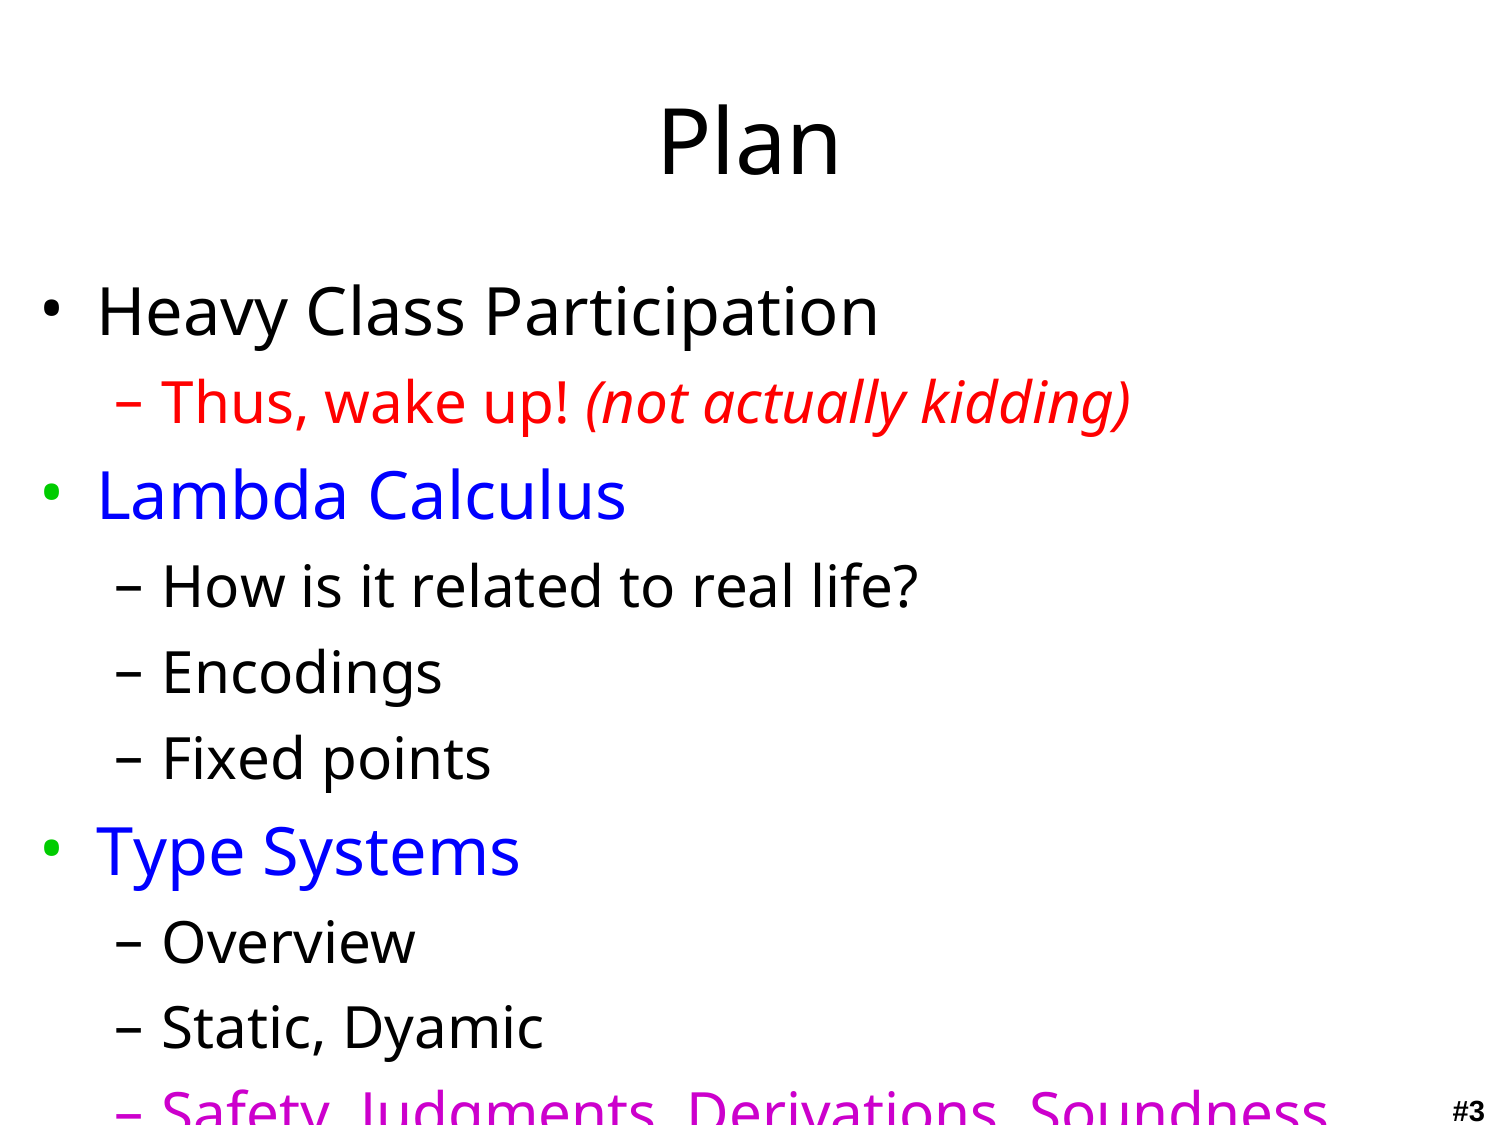

# Plan
Heavy Class Participation
Thus, wake up! (not actually kidding)
Lambda Calculus
How is it related to real life?
Encodings
Fixed points
Type Systems
Overview
Static, Dyamic
Safety, Judgments, Derivations, Soundness
3